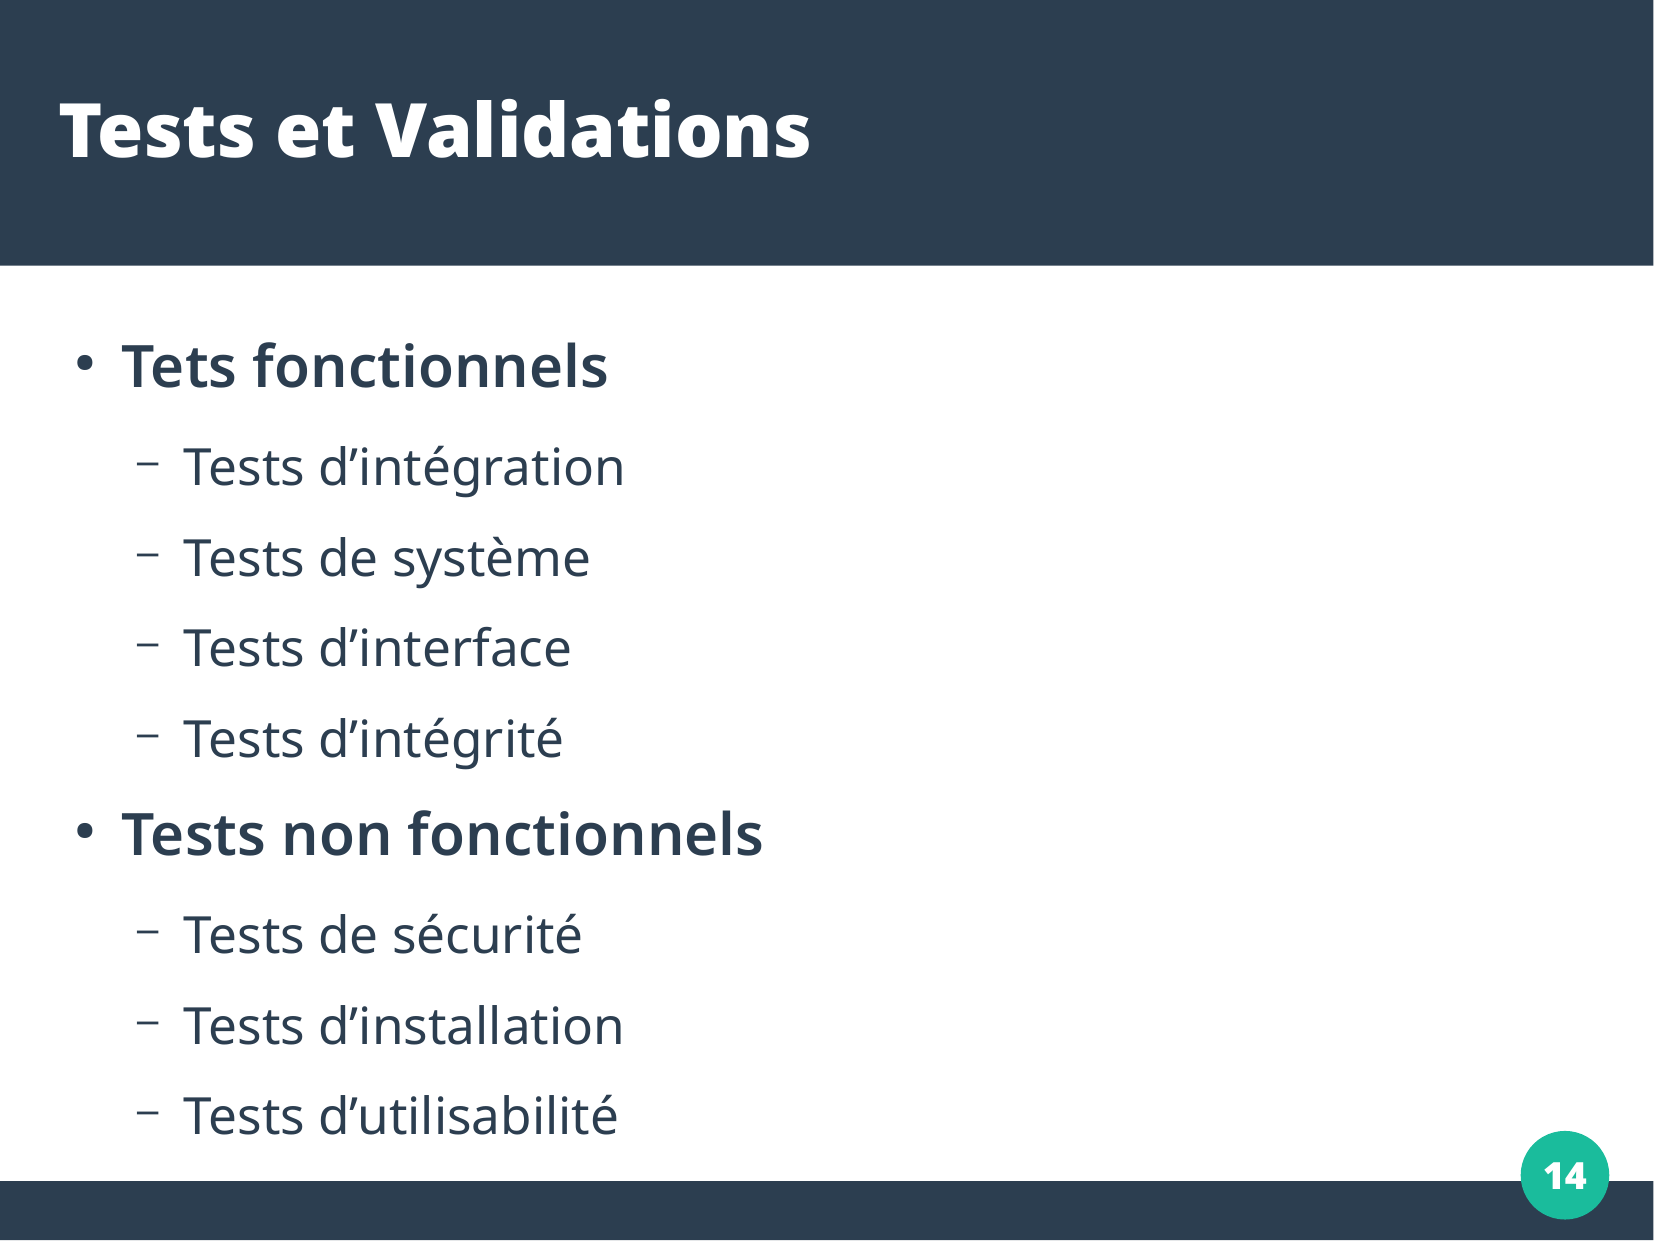

# Tests et Validations
Tets fonctionnels
Tests d’intégration
Tests de système
Tests d’interface
Tests d’intégrité
Tests non fonctionnels
Tests de sécurité
Tests d’installation
Tests d’utilisabilité
14